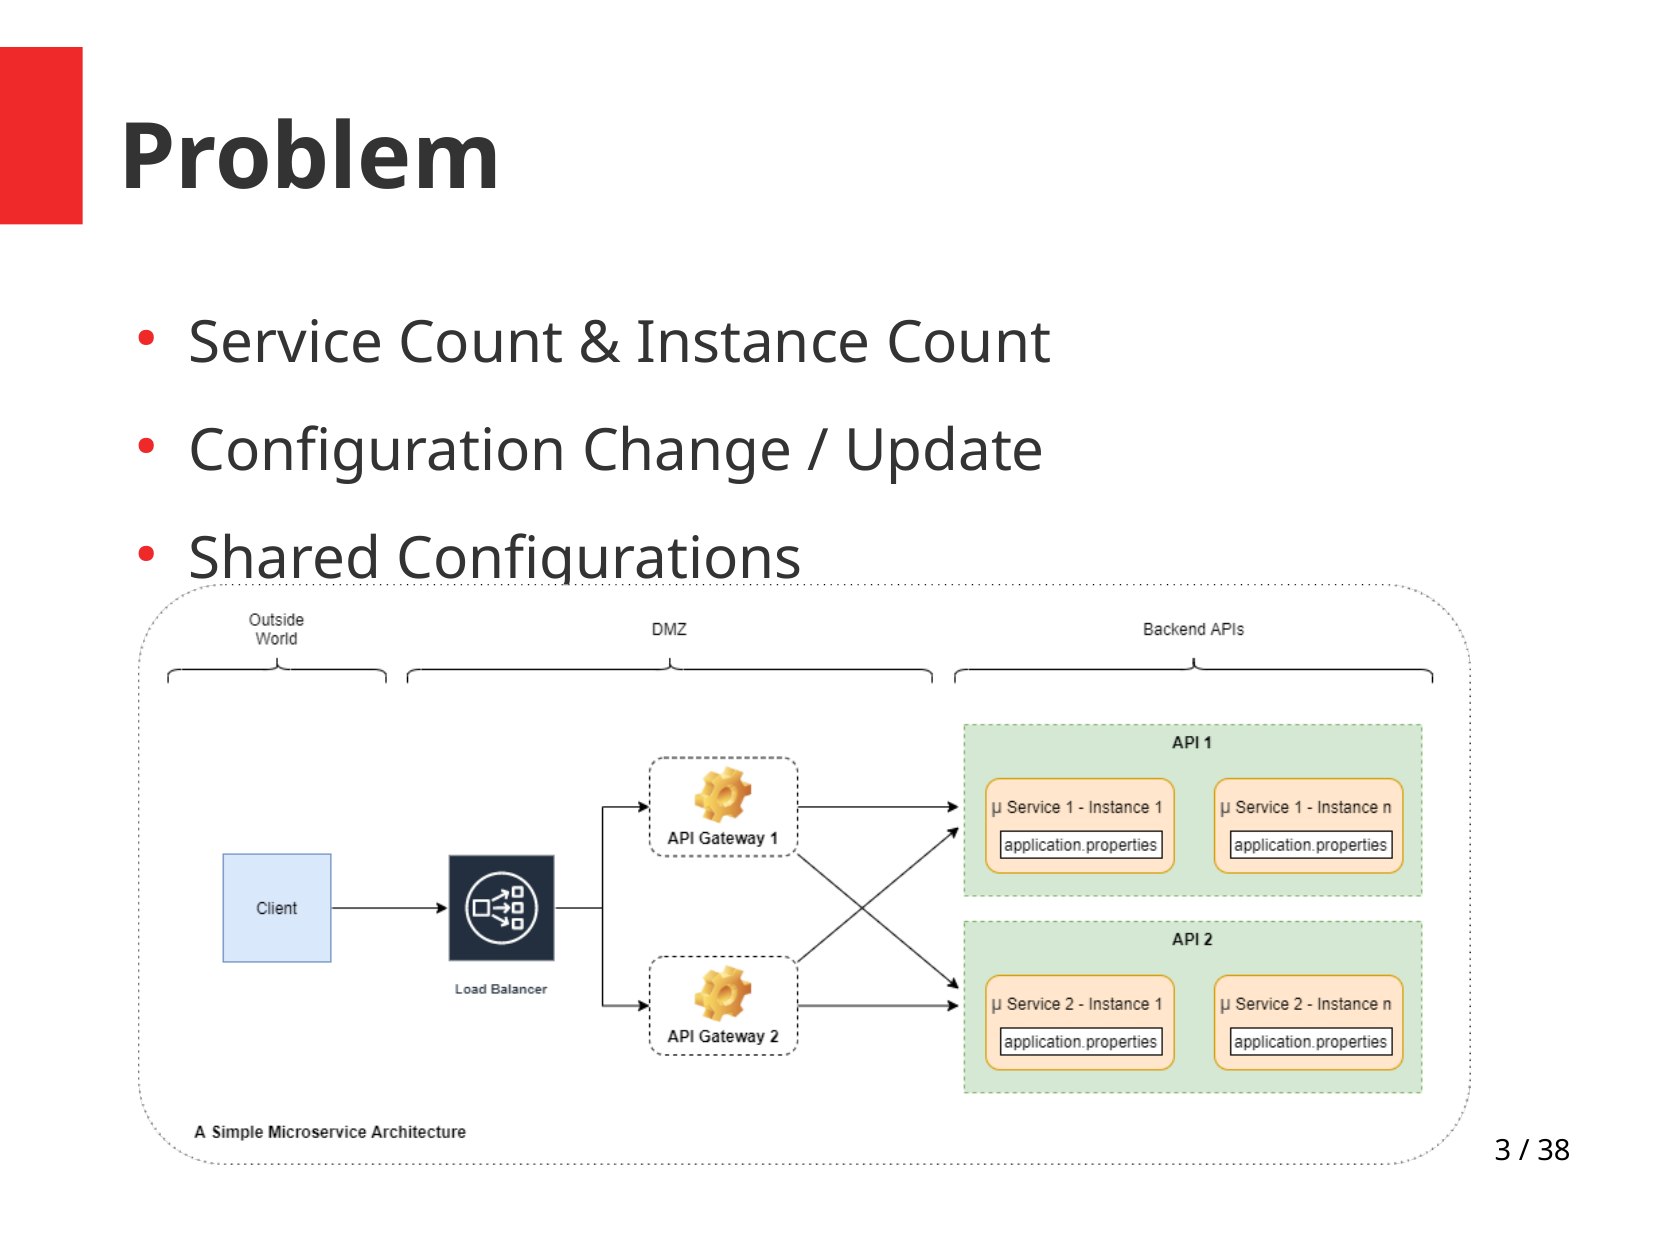

# Problem
Service Count & Instance Count
Configuration Change / Update
Shared Configurations
3